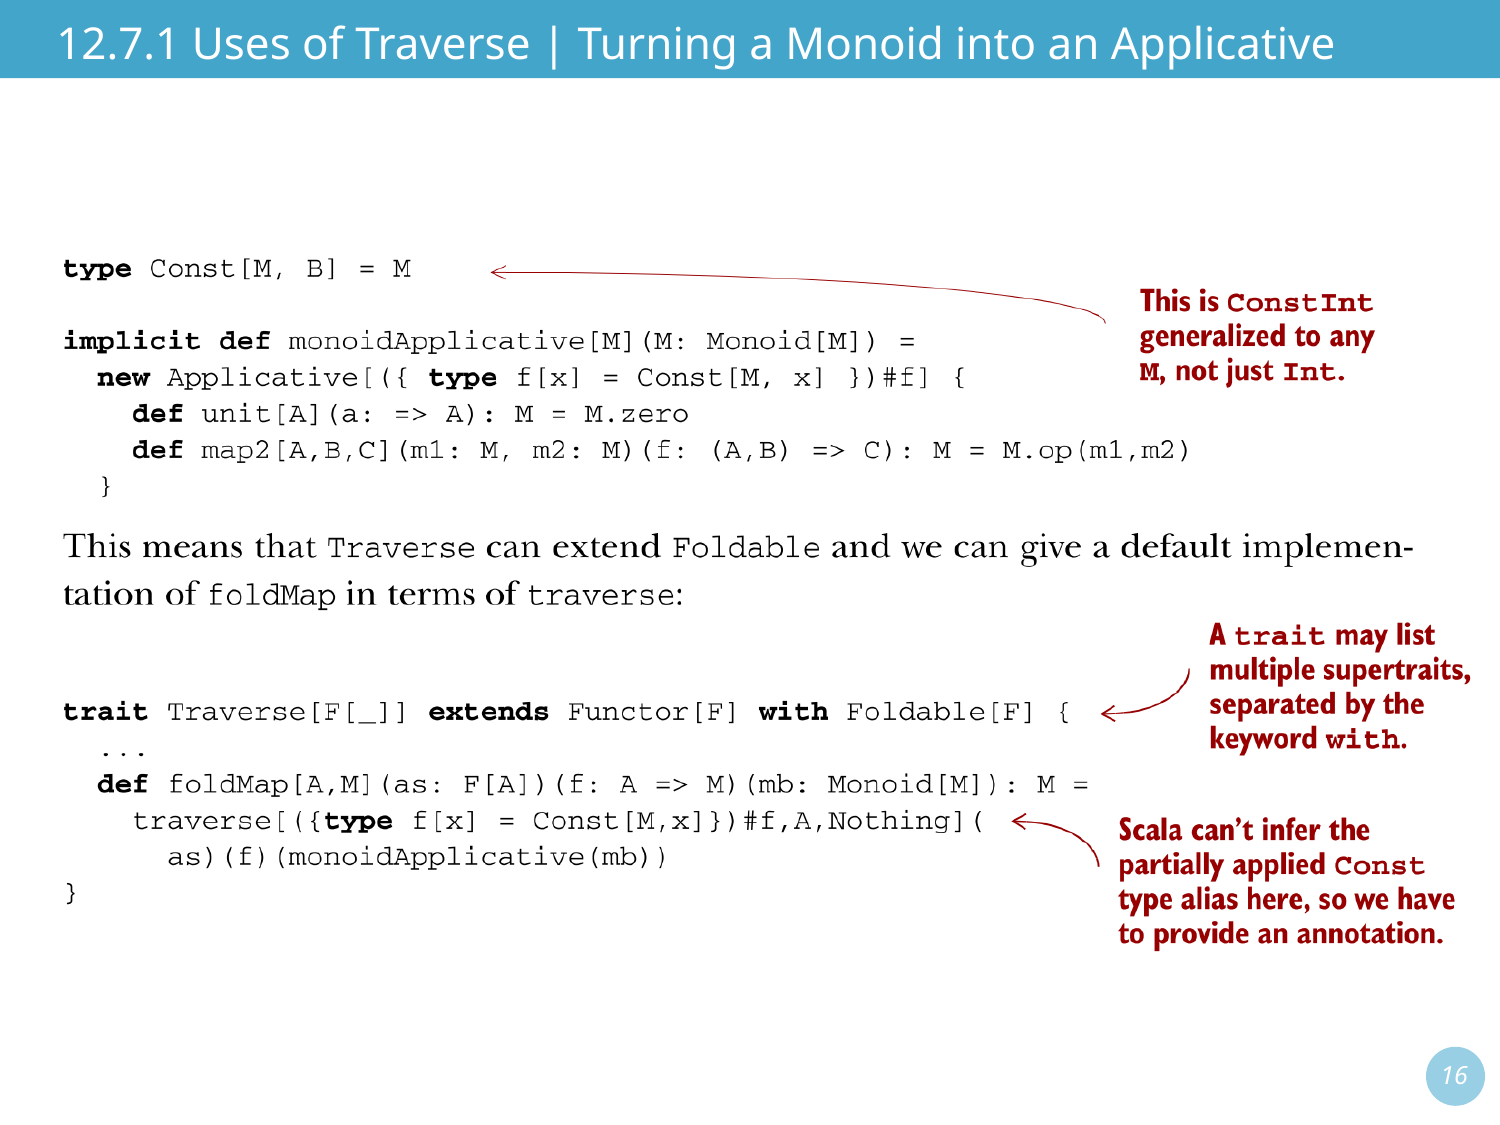

# 12.7.1 Uses of Traverse | Turning a Monoid into an Applicative